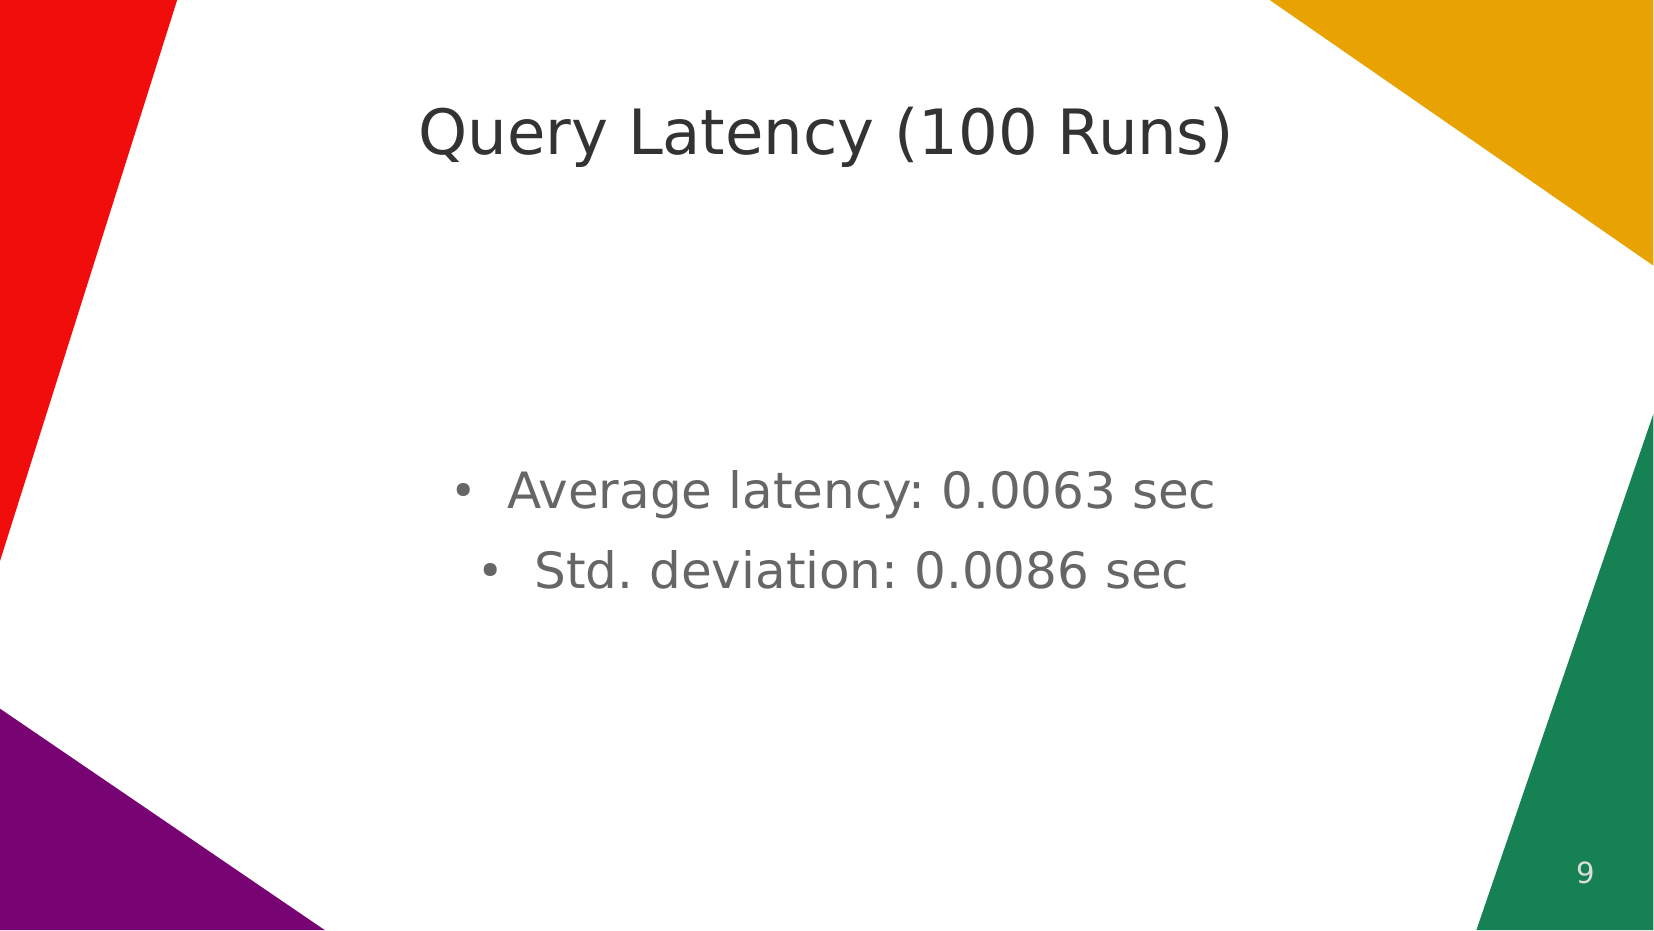

# Query Latency (100 Runs)
Average latency: 0.0063 sec
Std. deviation: 0.0086 sec
9